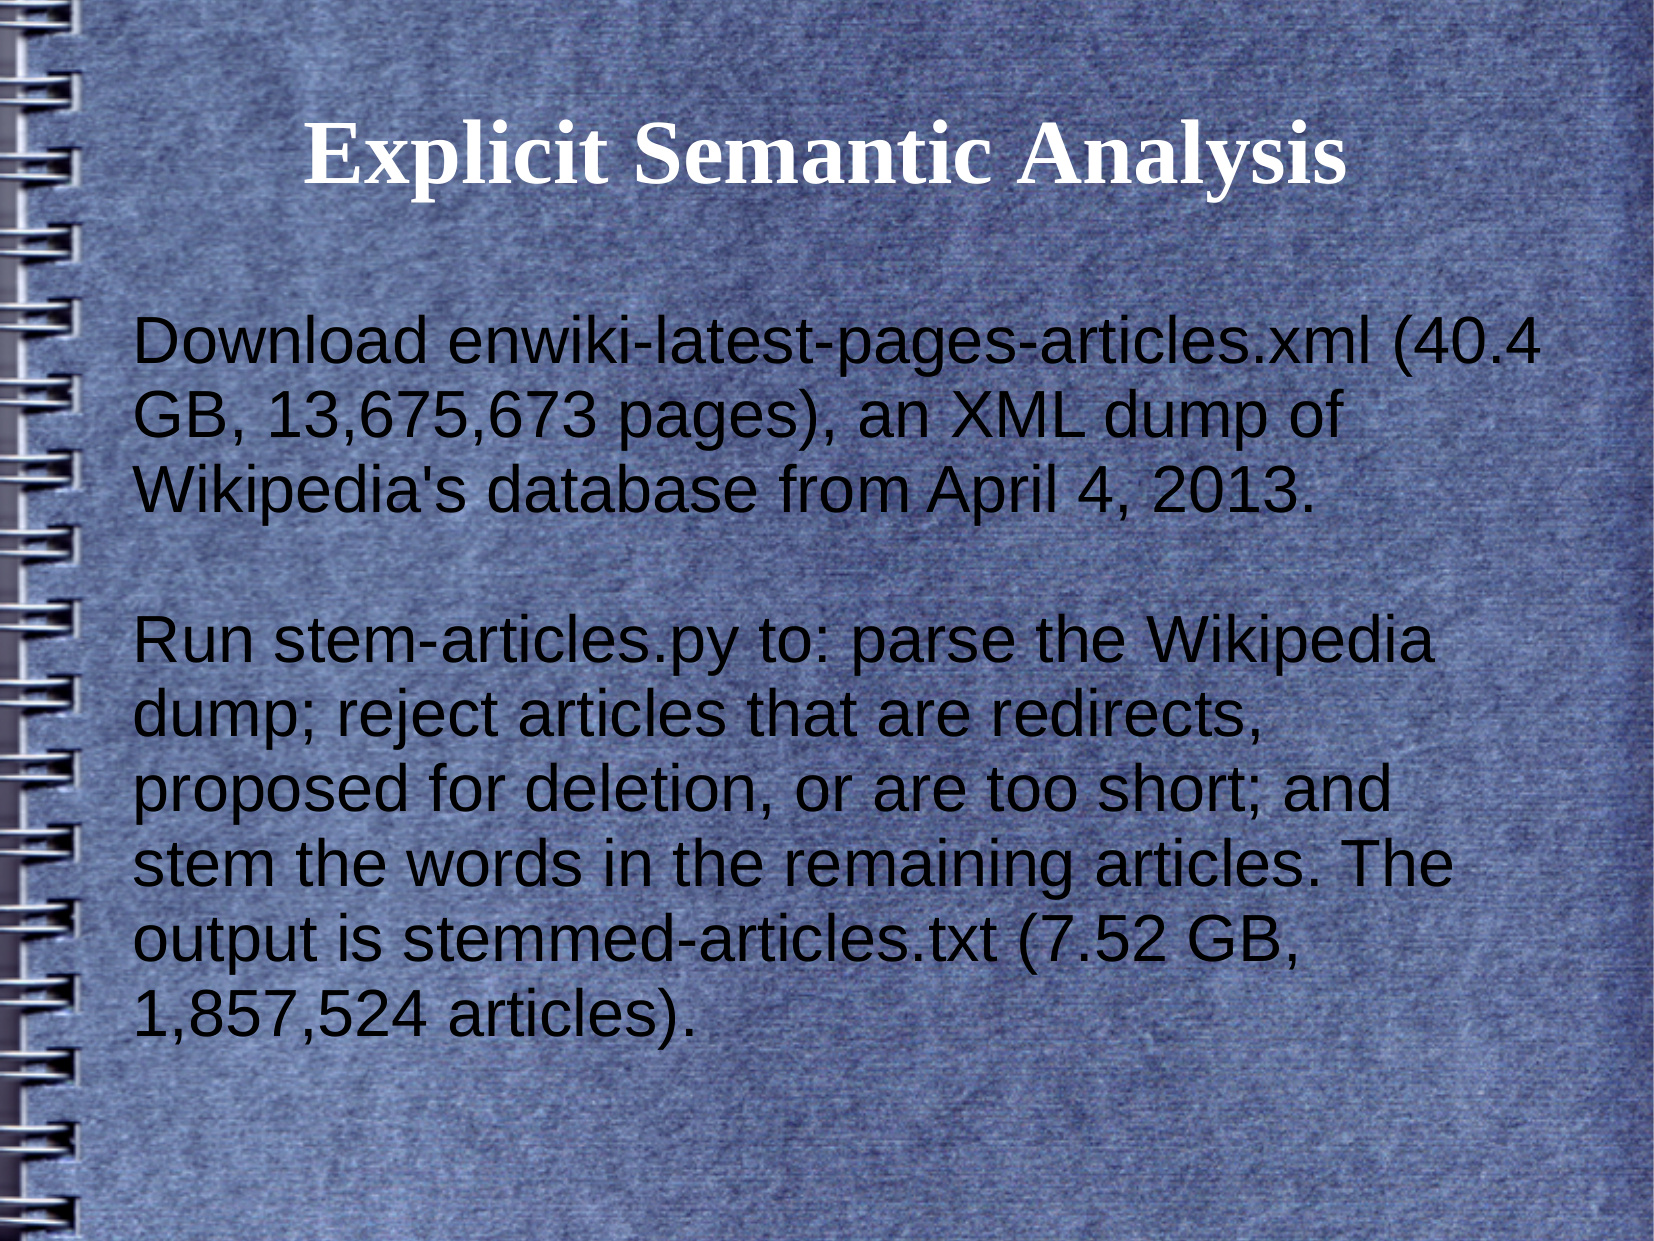

# Explicit Semantic Analysis
Download enwiki-latest-pages-articles.xml (40.4 GB, 13,675,673 pages), an XML dump of Wikipedia's database from April 4, 2013.
Run stem-articles.py to: parse the Wikipedia dump; reject articles that are redirects, proposed for deletion, or are too short; and stem the words in the remaining articles. The output is stemmed-articles.txt (7.52 GB, 1,857,524 articles).